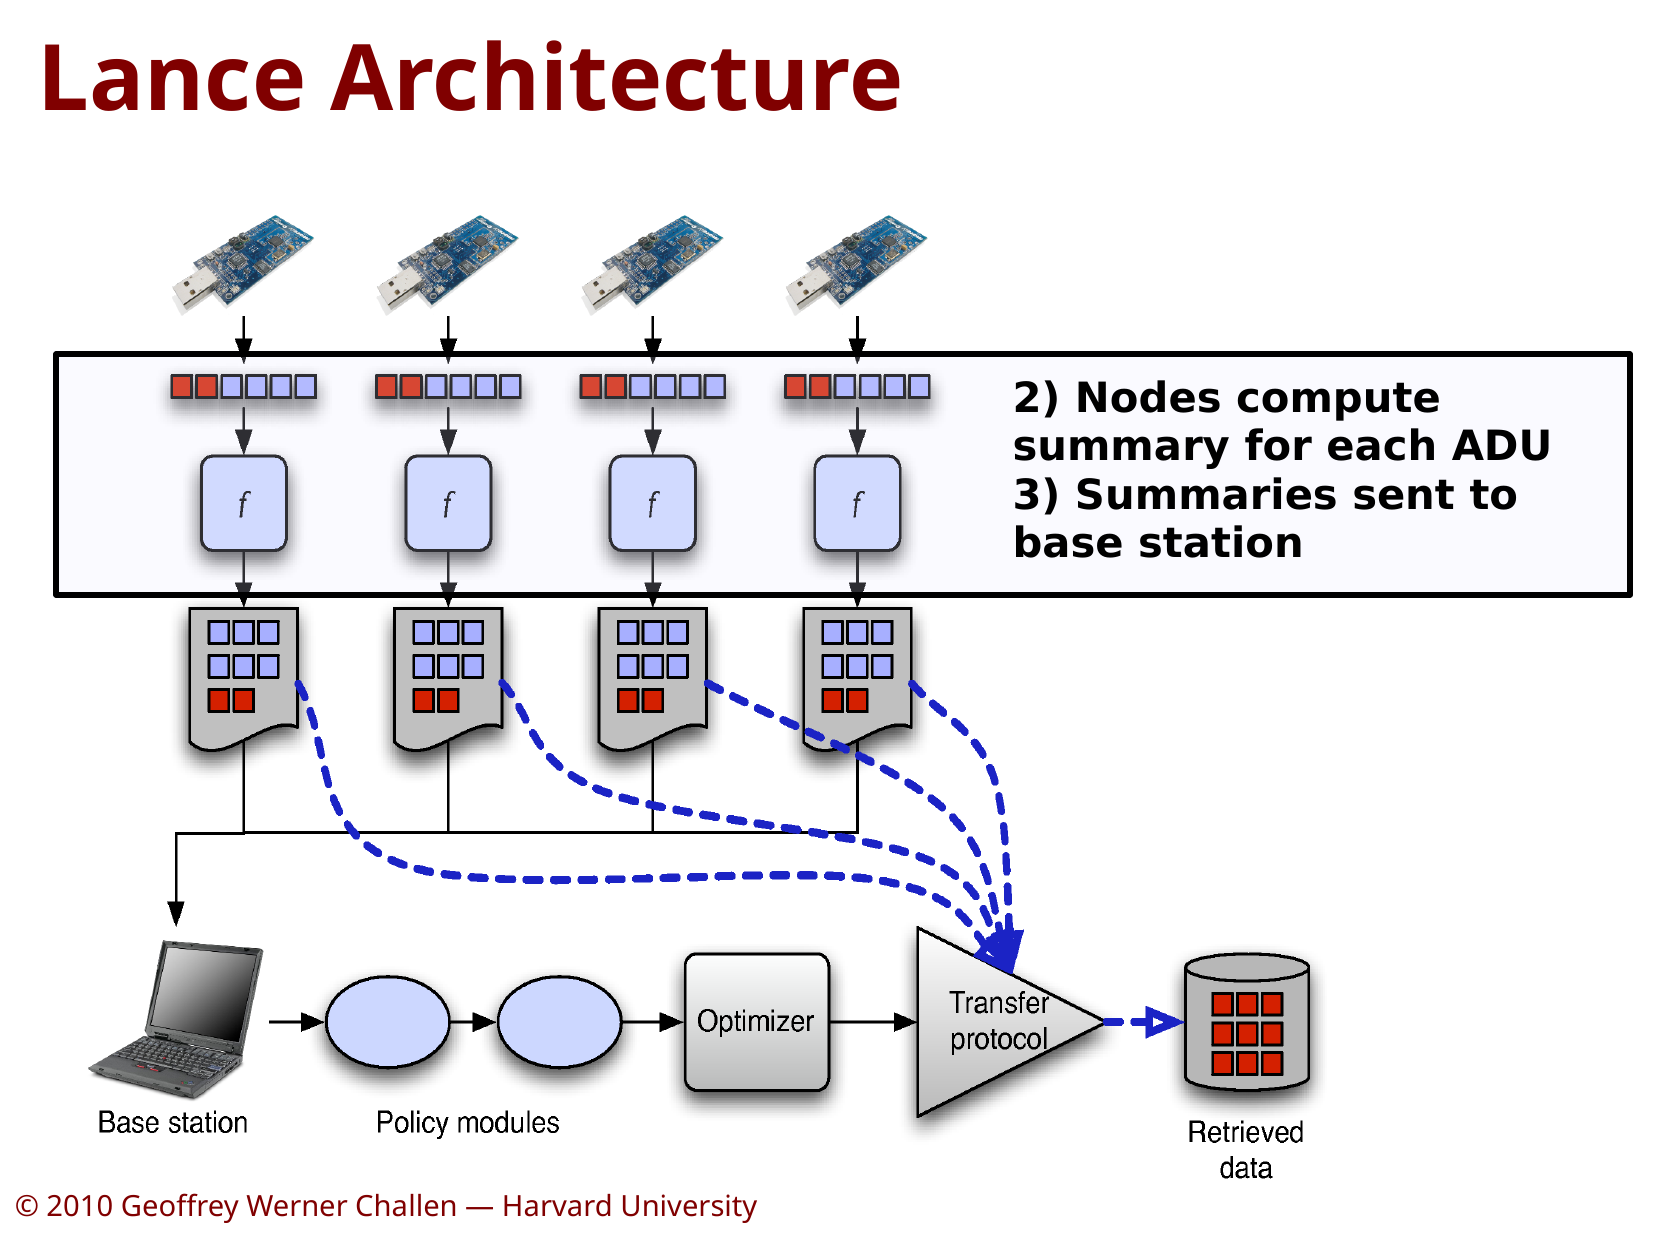

# Lance Architecture
2) Nodes compute summary for each ADU
3) Summaries sent to base station